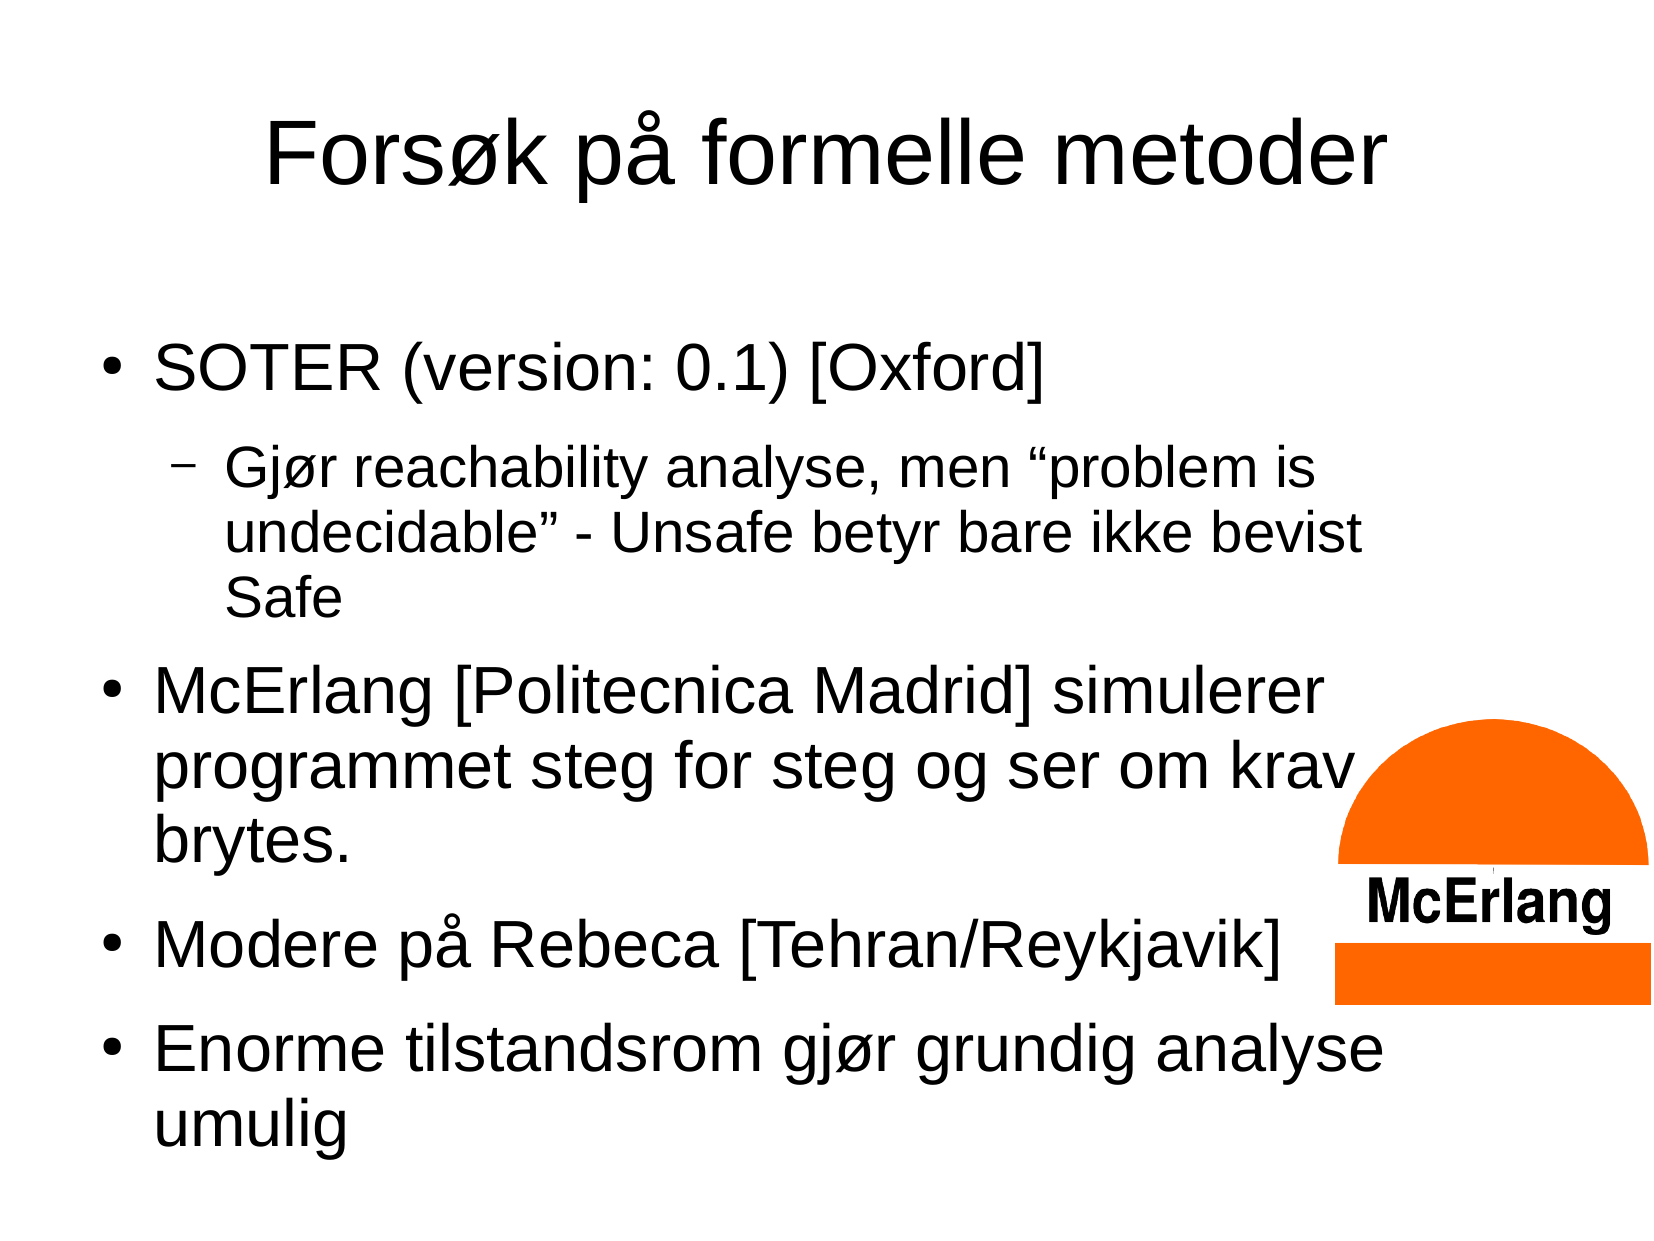

# Forsøk på formelle metoder
SOTER (version: 0.1) [Oxford]
Gjør reachability analyse, men “problem is undecidable” - Unsafe betyr bare ikke bevist Safe
McErlang [Politecnica Madrid] simulerer programmet steg for steg og ser om krav brytes.
Modere på Rebeca [Tehran/Reykjavik]
Enorme tilstandsrom gjør grundig analyse umulig